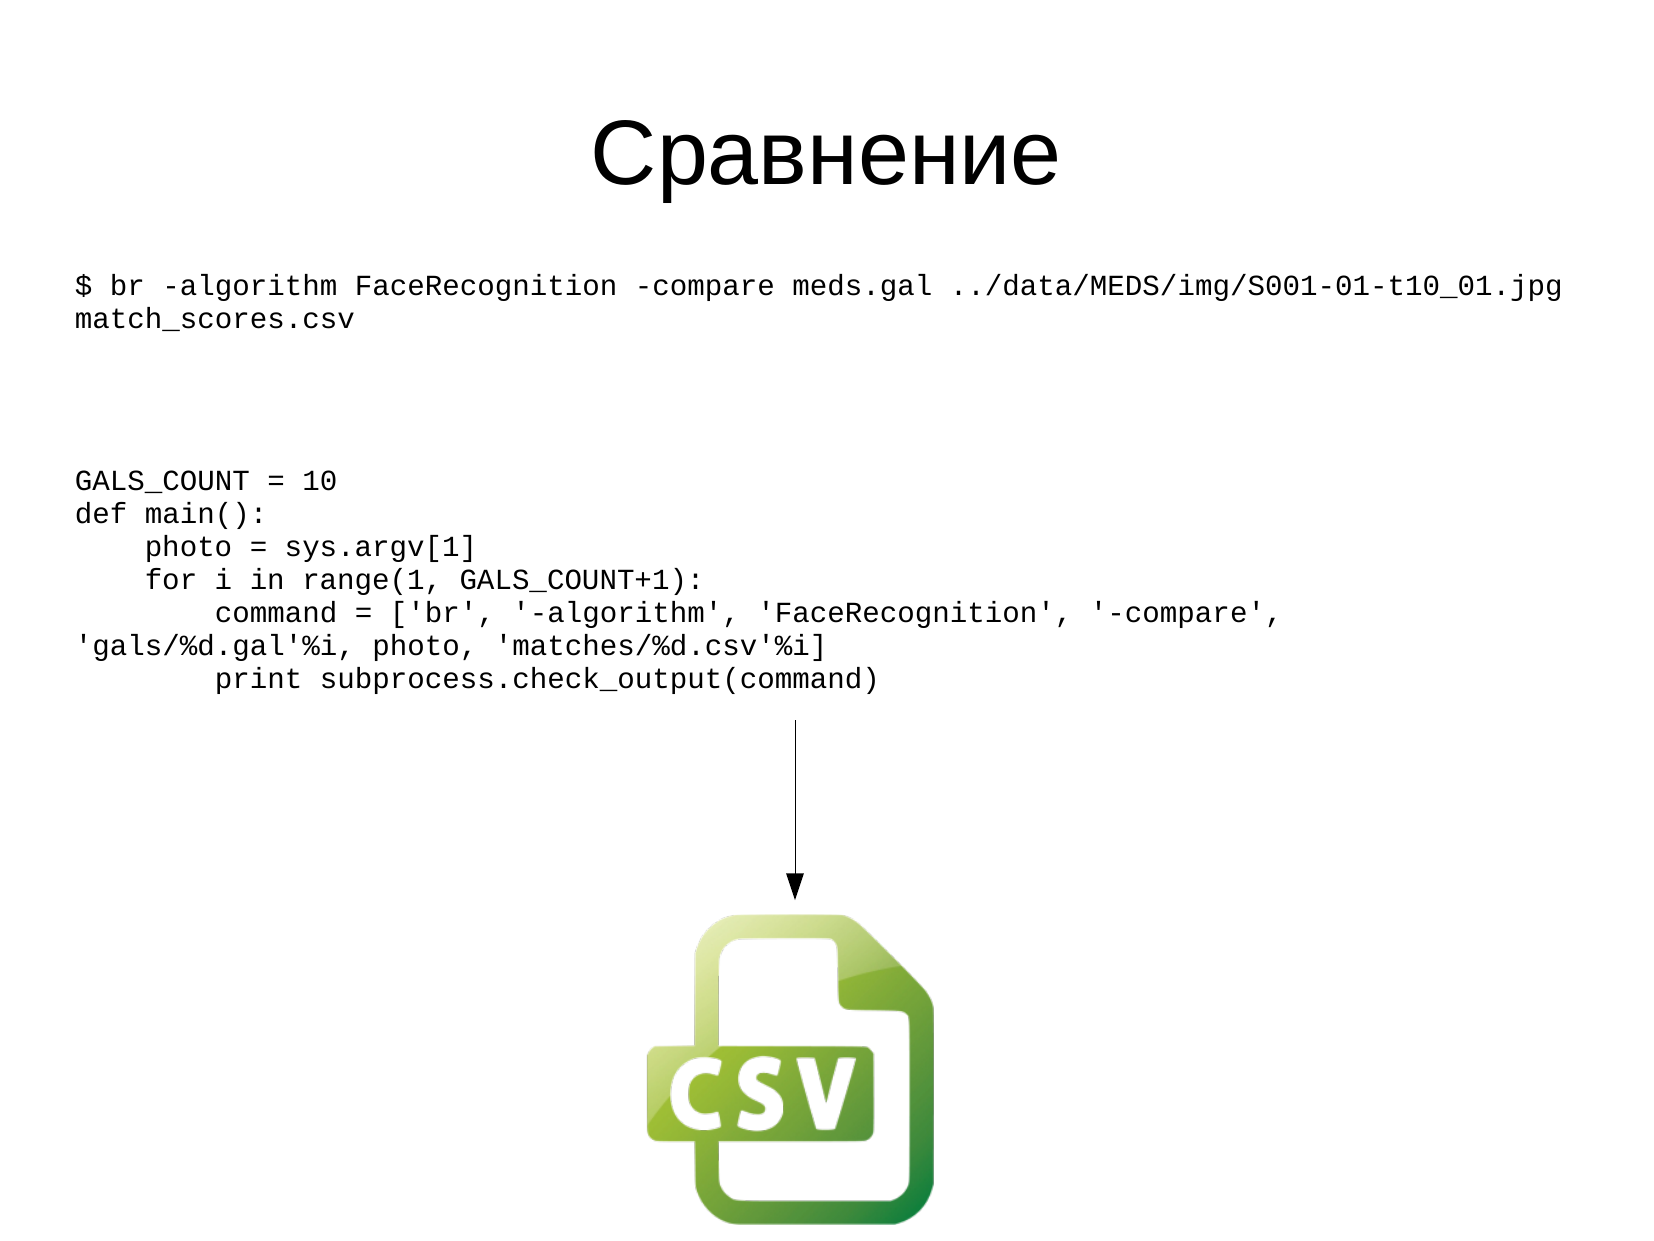

# Сравнение
$ br -algorithm FaceRecognition -compare meds.gal ../data/MEDS/img/S001-01-t10_01.jpg match_scores.csv
GALS_COUNT = 10
def main():
 photo = sys.argv[1]
 for i in range(1, GALS_COUNT+1):
 command = ['br', '-algorithm', 'FaceRecognition', '-compare', 'gals/%d.gal'%i, photo, 'matches/%d.csv'%i]
 print subprocess.check_output(command)